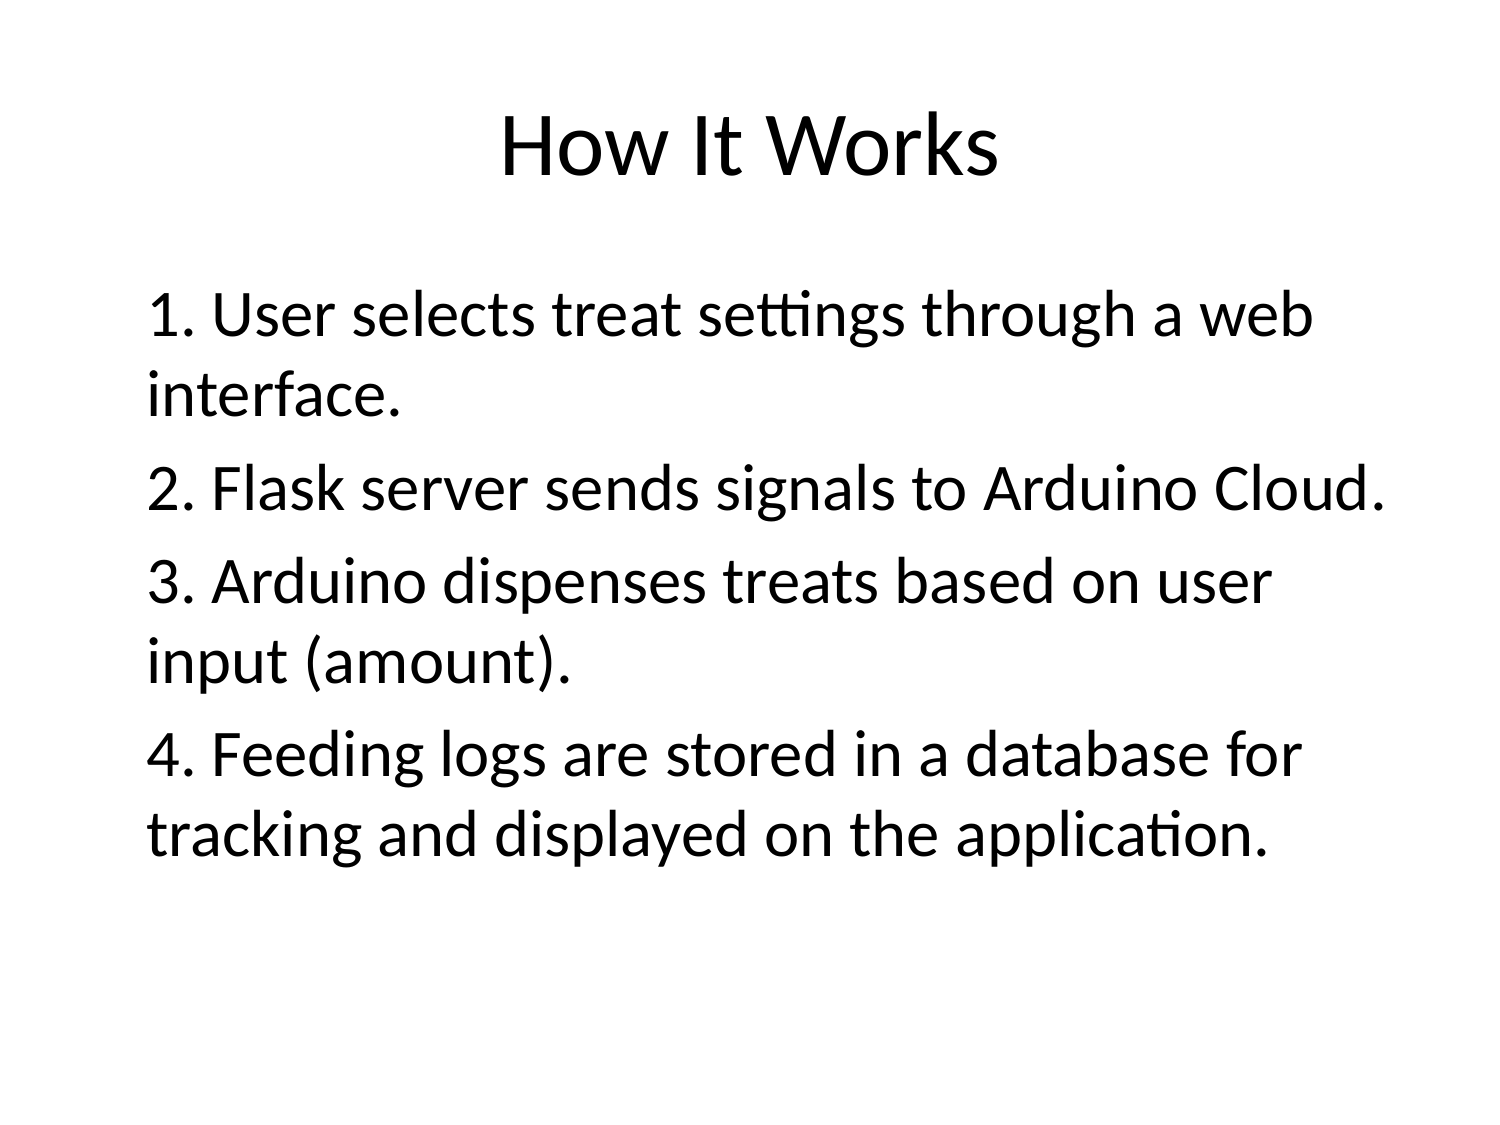

# How It Works
1. User selects treat settings through a web interface.
2. Flask server sends signals to Arduino Cloud.
3. Arduino dispenses treats based on user input (amount).
4. Feeding logs are stored in a database for tracking and displayed on the application.